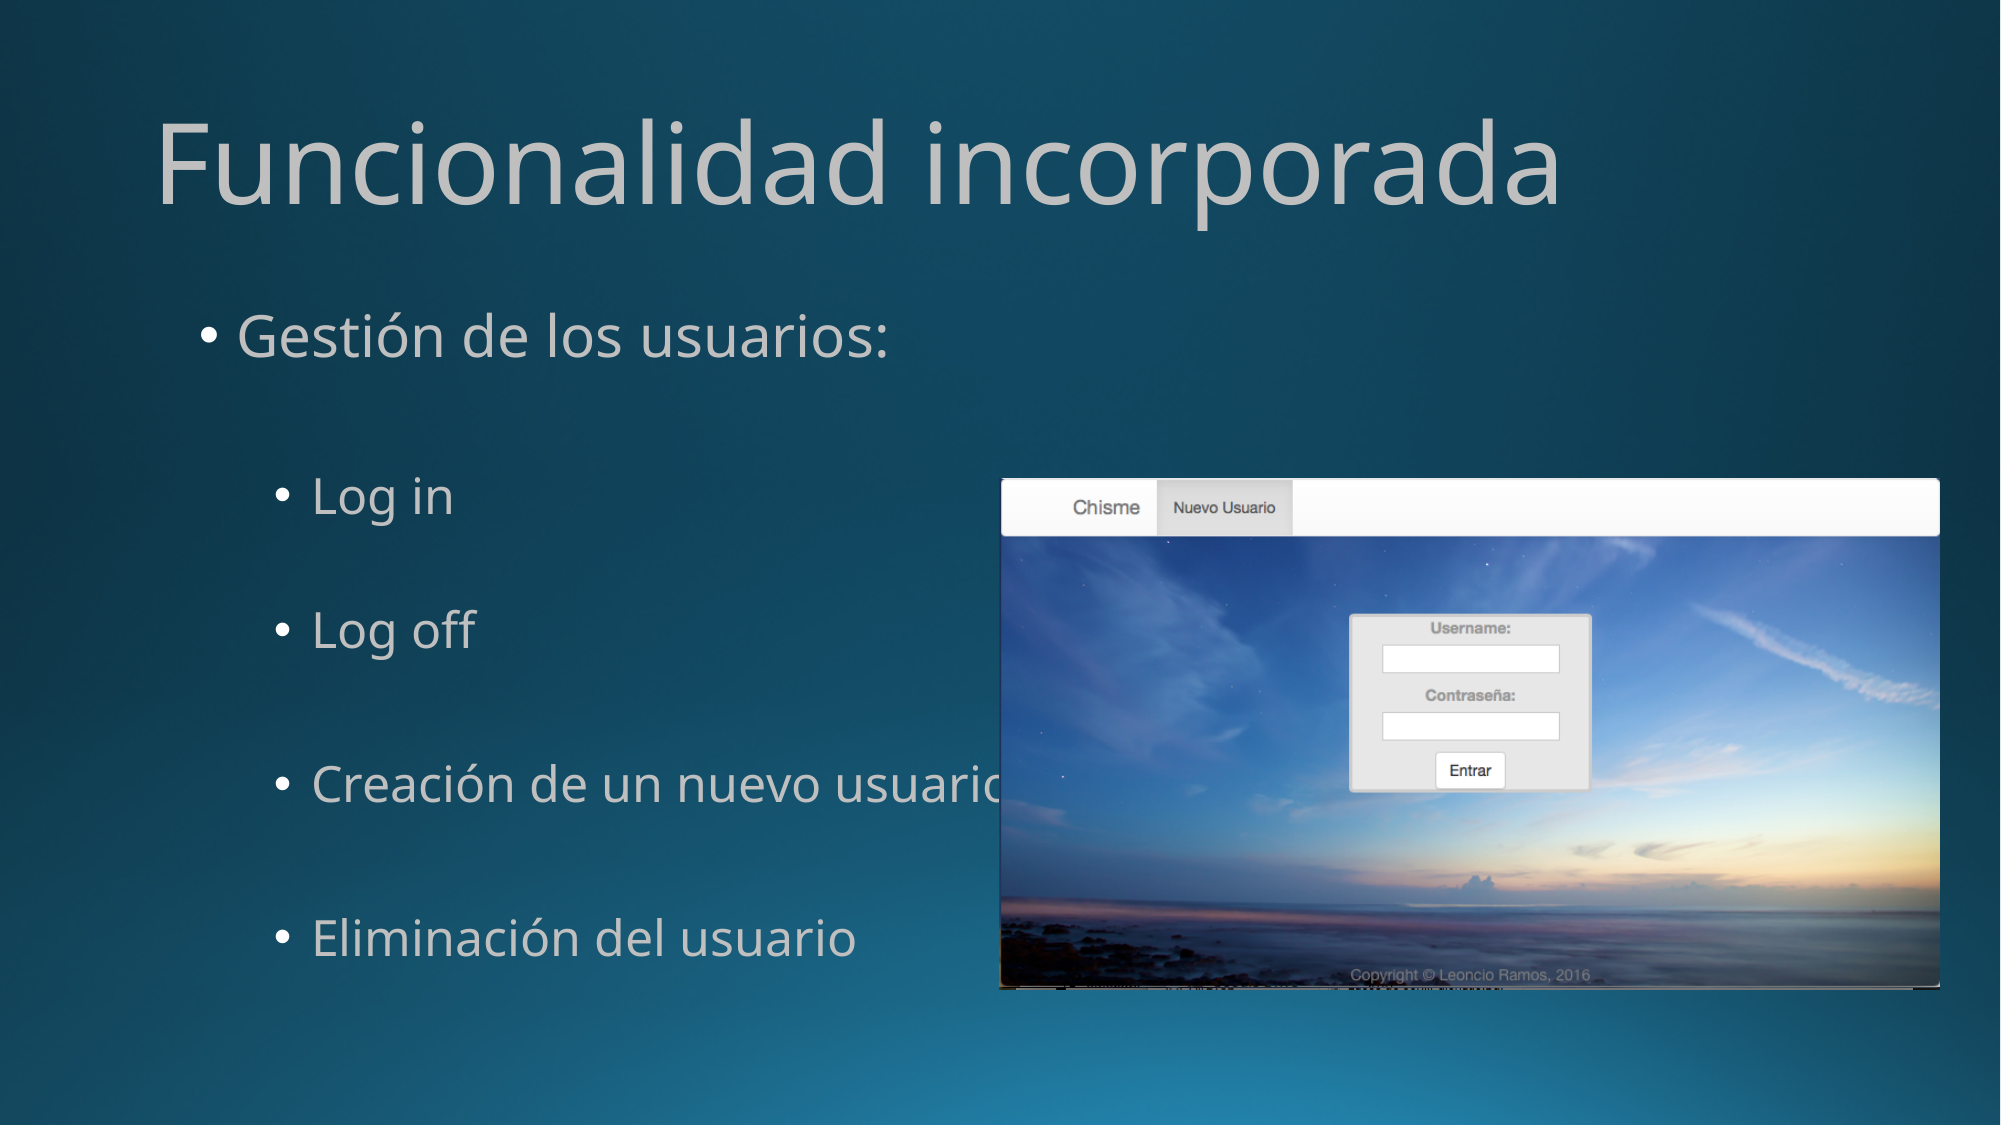

# Funcionalidad incorporada
Gestión de los usuarios:
Log in
Log off
Creación de un nuevo usuario
Eliminación del usuario